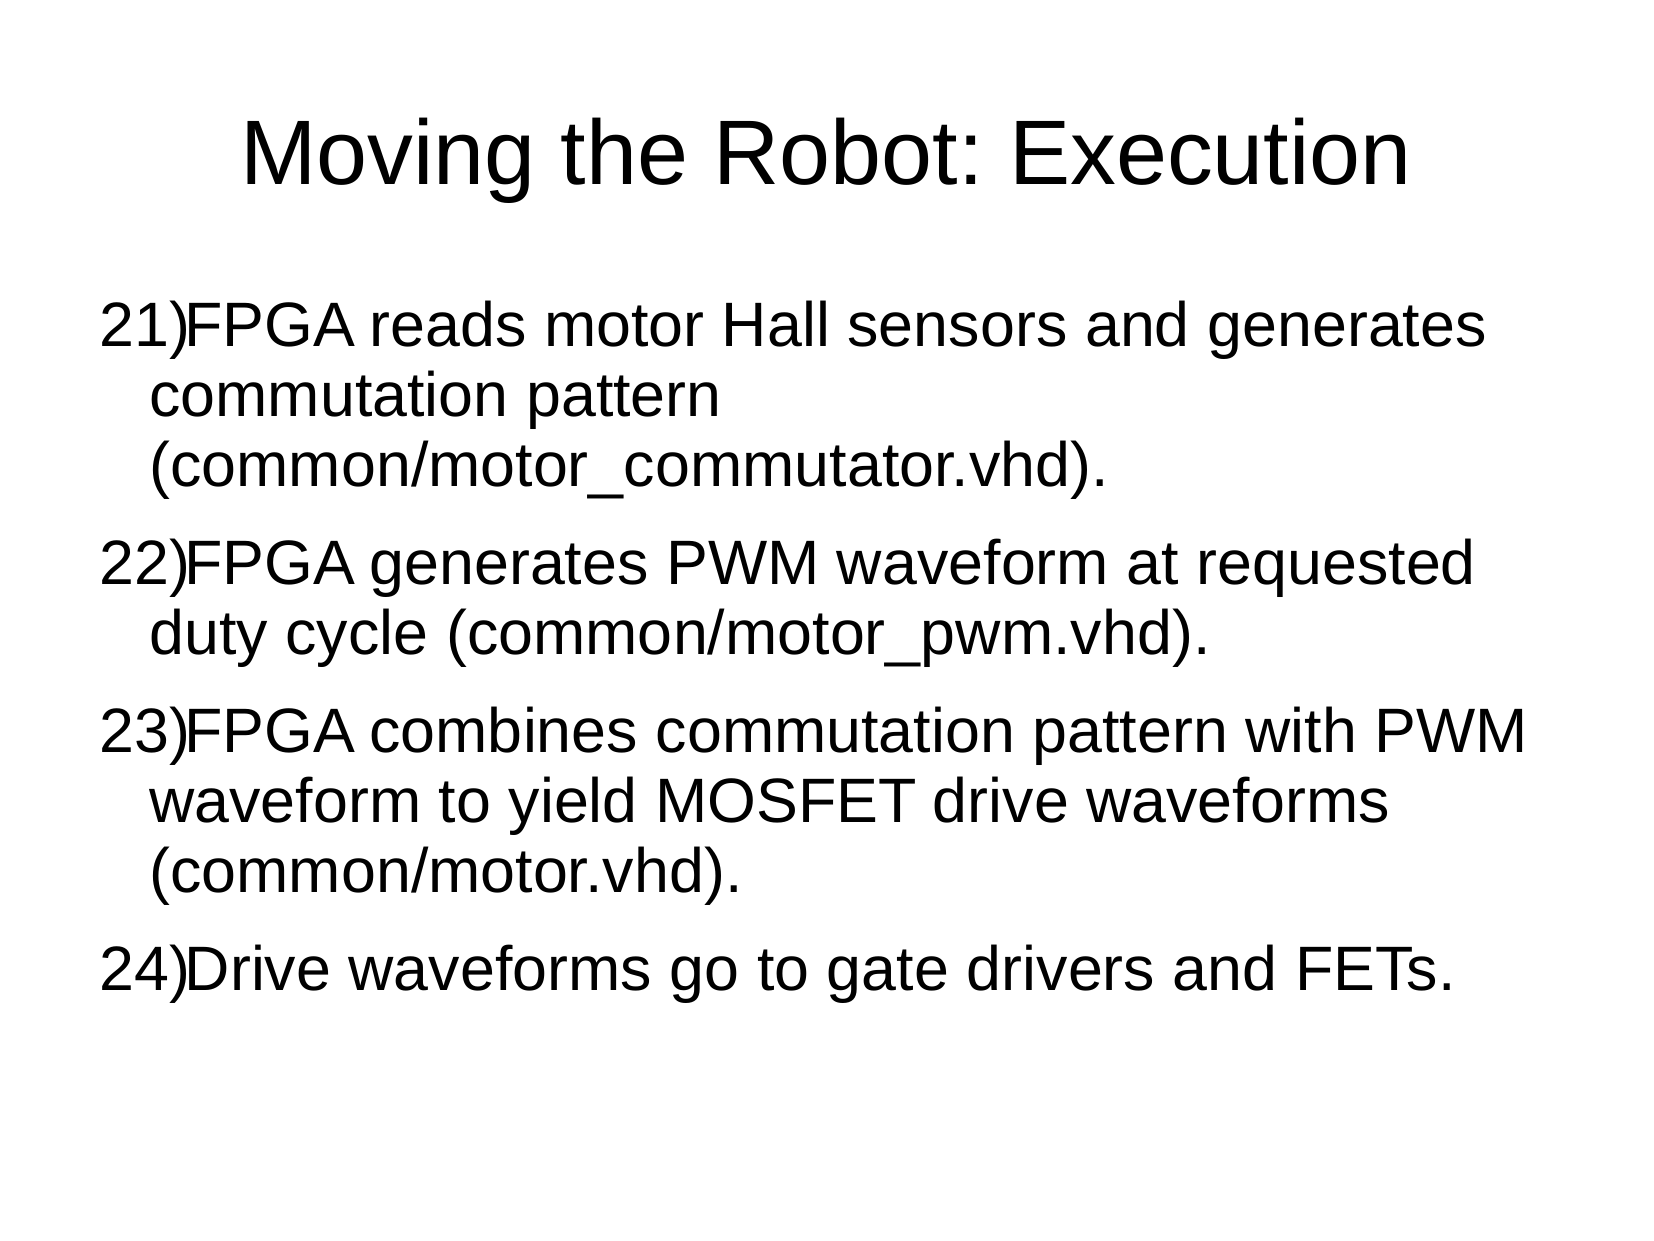

# Moving the Robot: Execution
FPGA reads motor Hall sensors and generates commutation pattern (common/motor_commutator.vhd).
FPGA generates PWM waveform at requested duty cycle (common/motor_pwm.vhd).
FPGA combines commutation pattern with PWM waveform to yield MOSFET drive waveforms (common/motor.vhd).
Drive waveforms go to gate drivers and FETs.